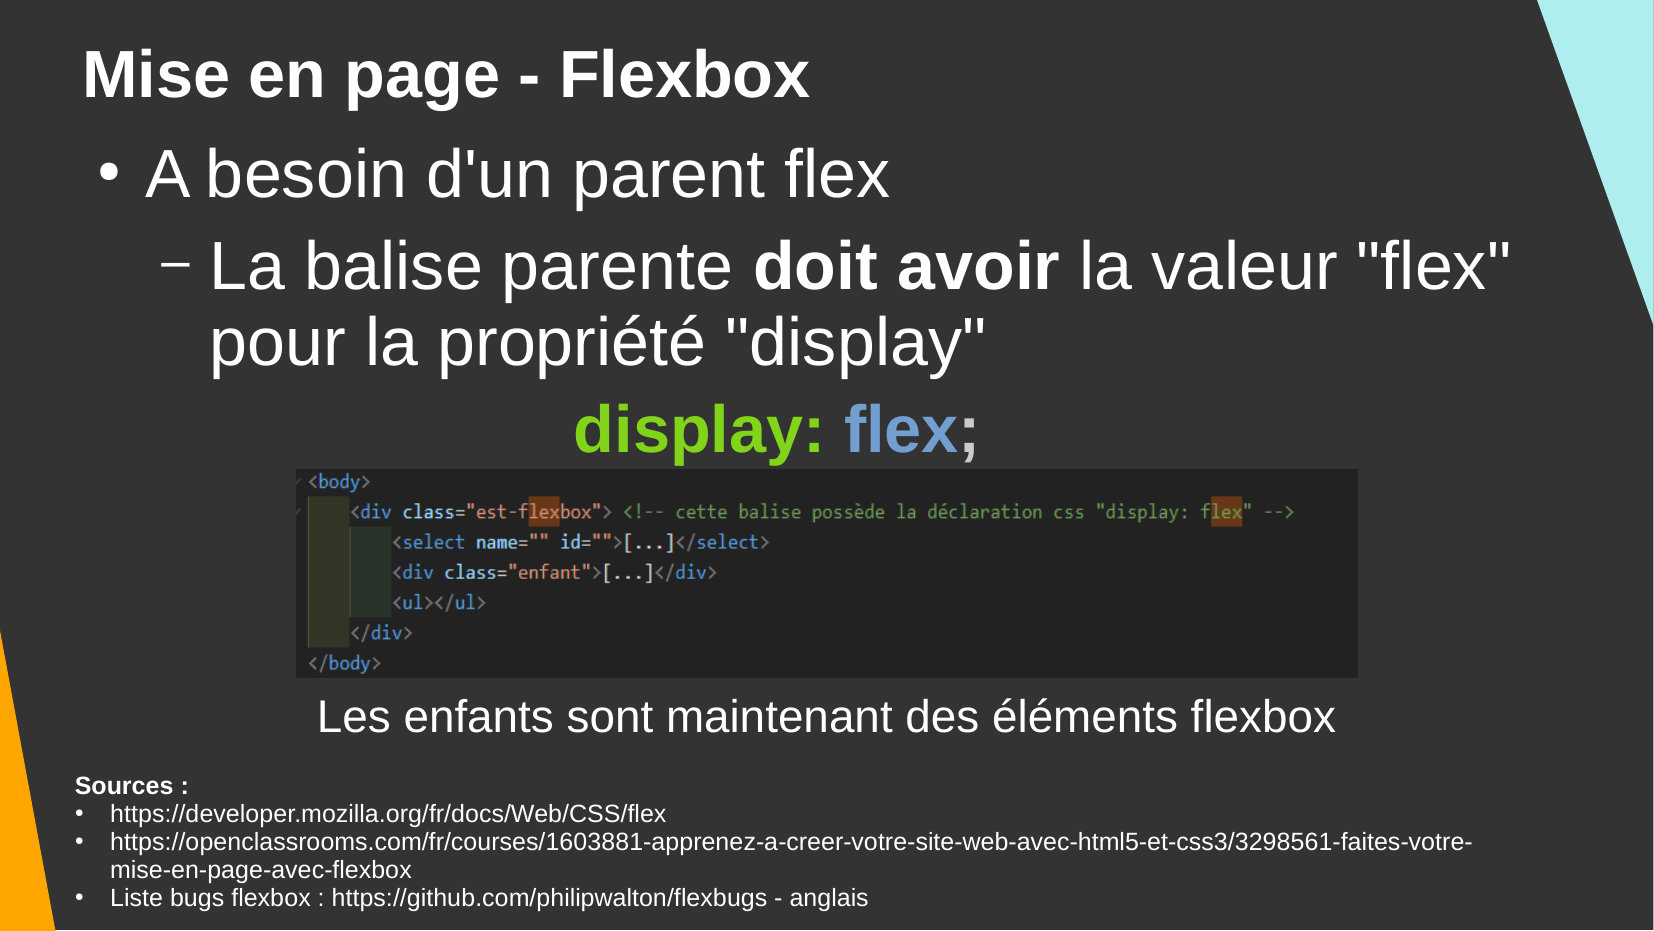

# Mise en page - Flexbox
A besoin d'un parent flex
La balise parente doit avoir la valeur "flex" pour la propriété "display"
 	display: flex;
Les enfants sont maintenant des éléments flexbox
Sources :
https://developer.mozilla.org/fr/docs/Web/CSS/flex
https://openclassrooms.com/fr/courses/1603881-apprenez-a-creer-votre-site-web-avec-html5-et-css3/3298561-faites-votre-mise-en-page-avec-flexbox
Liste bugs flexbox : https://github.com/philipwalton/flexbugs - anglais